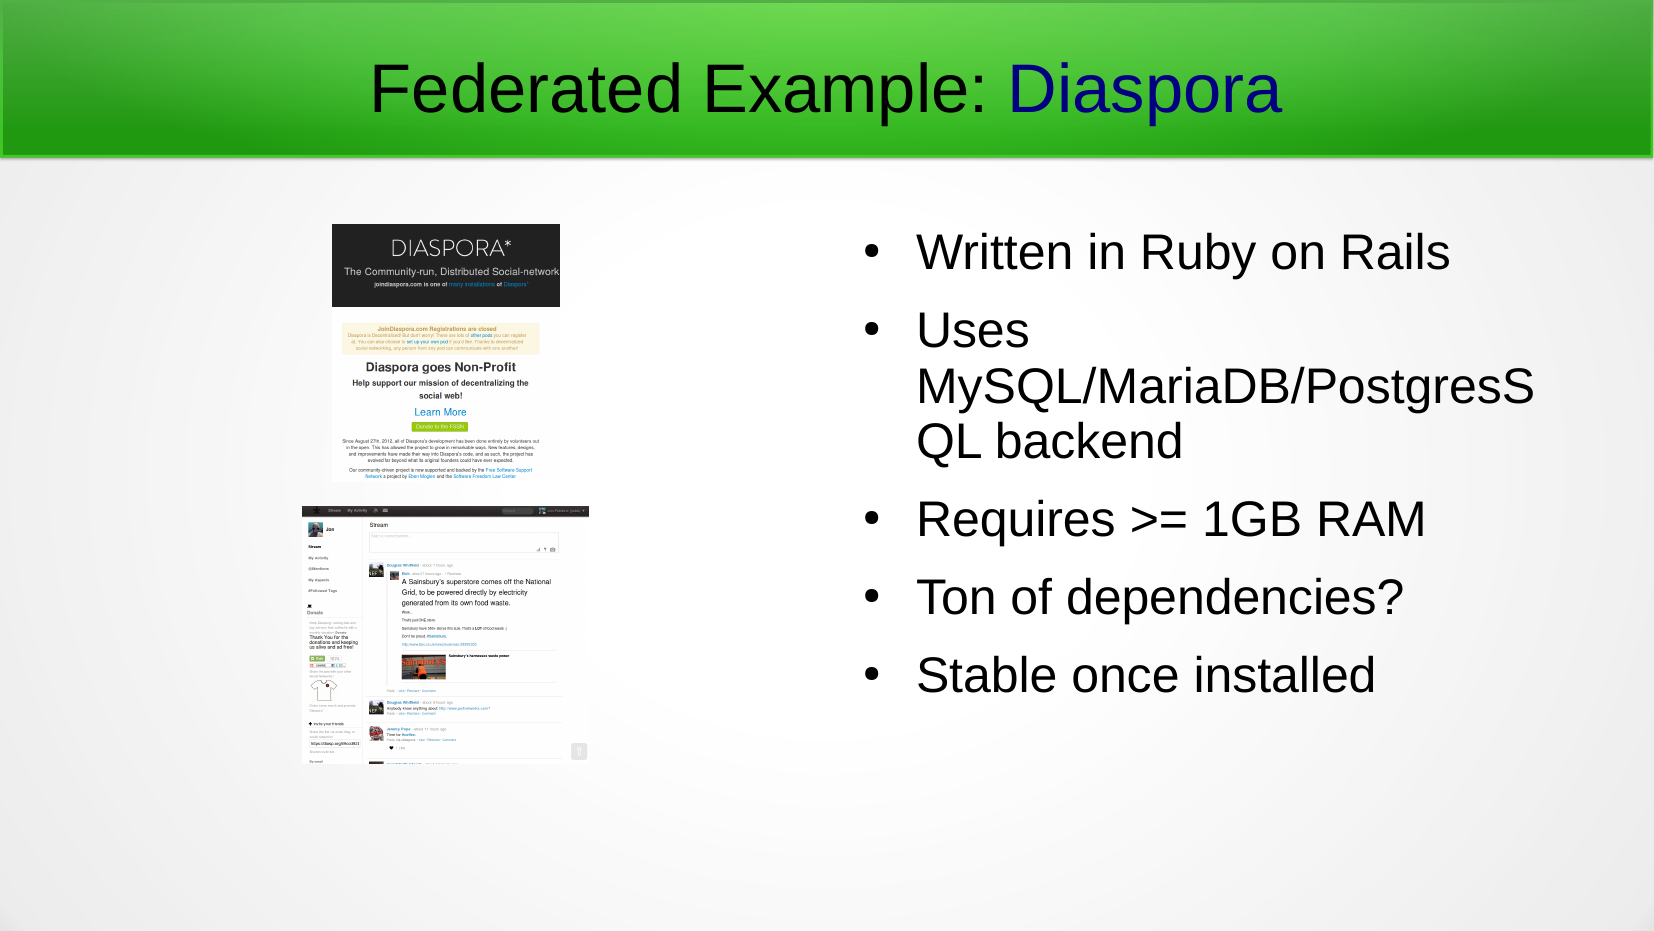

# Federated Example: Diaspora
Written in Ruby on Rails
Uses MySQL/MariaDB/PostgresSQL backend
Requires >= 1GB RAM
Ton of dependencies?
Stable once installed